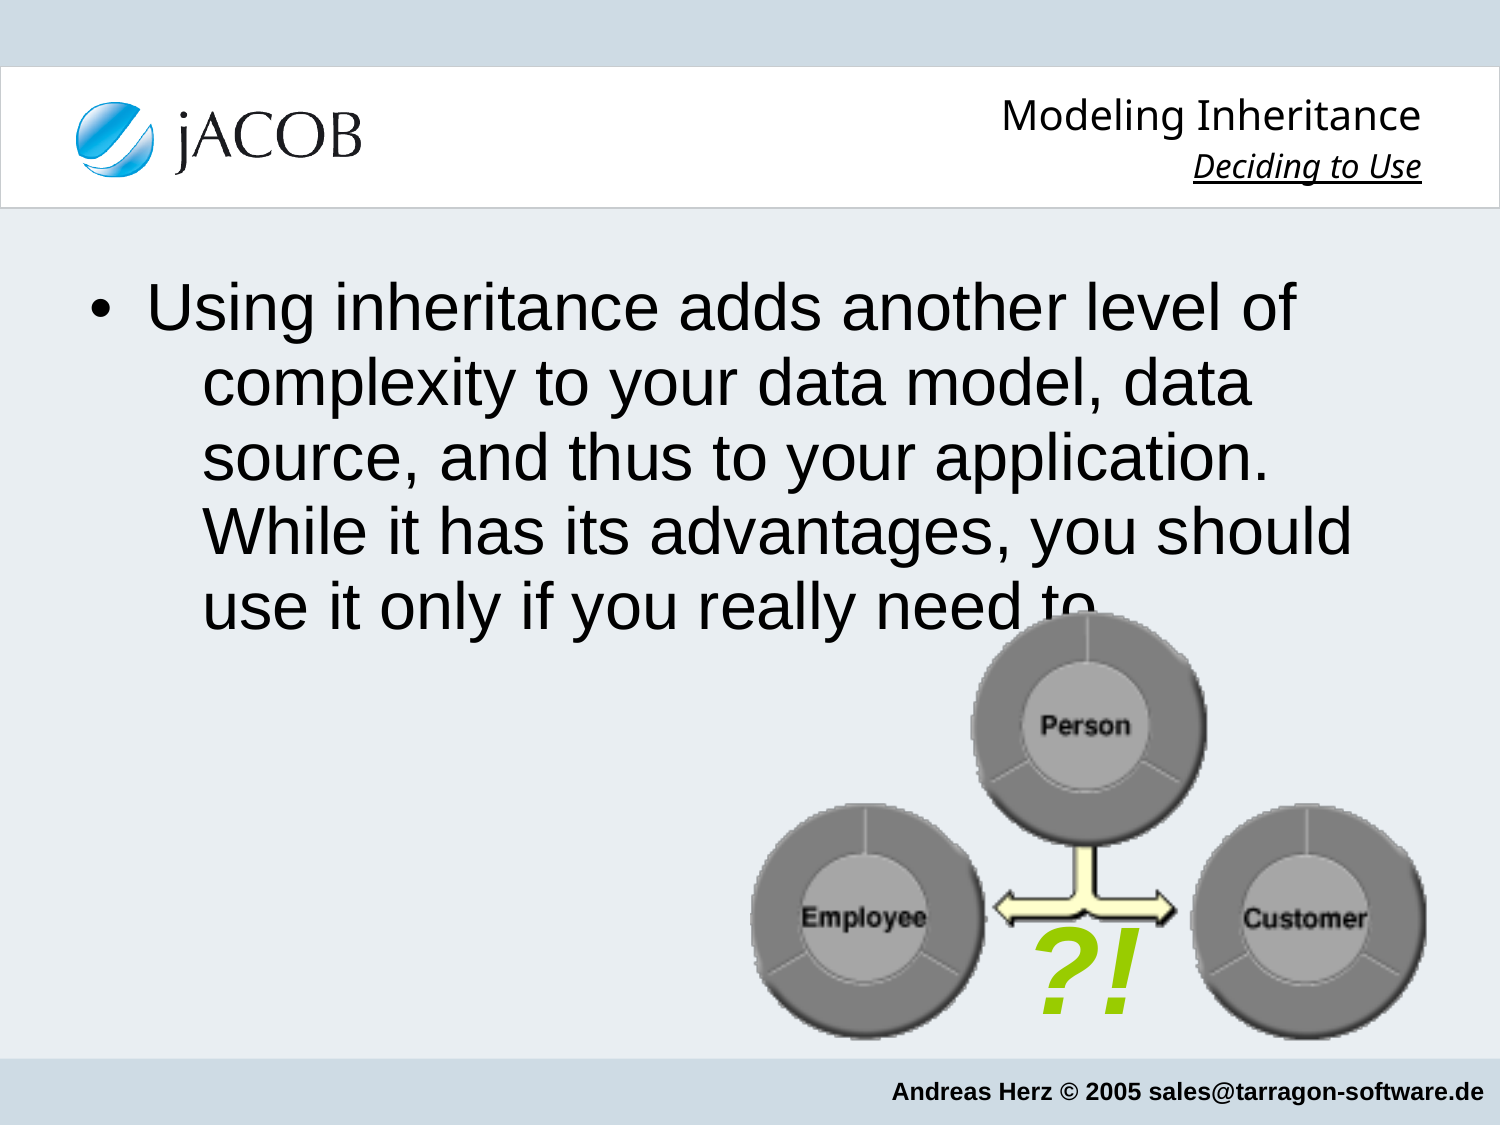

# Modeling Inheritance Deciding to Use
Using inheritance adds another level of complexity to your data model, data source, and thus to your application. While it has its advantages, you should use it only if you really need to.
?!
Andreas Herz © 2005 sales@tarragon-software.de